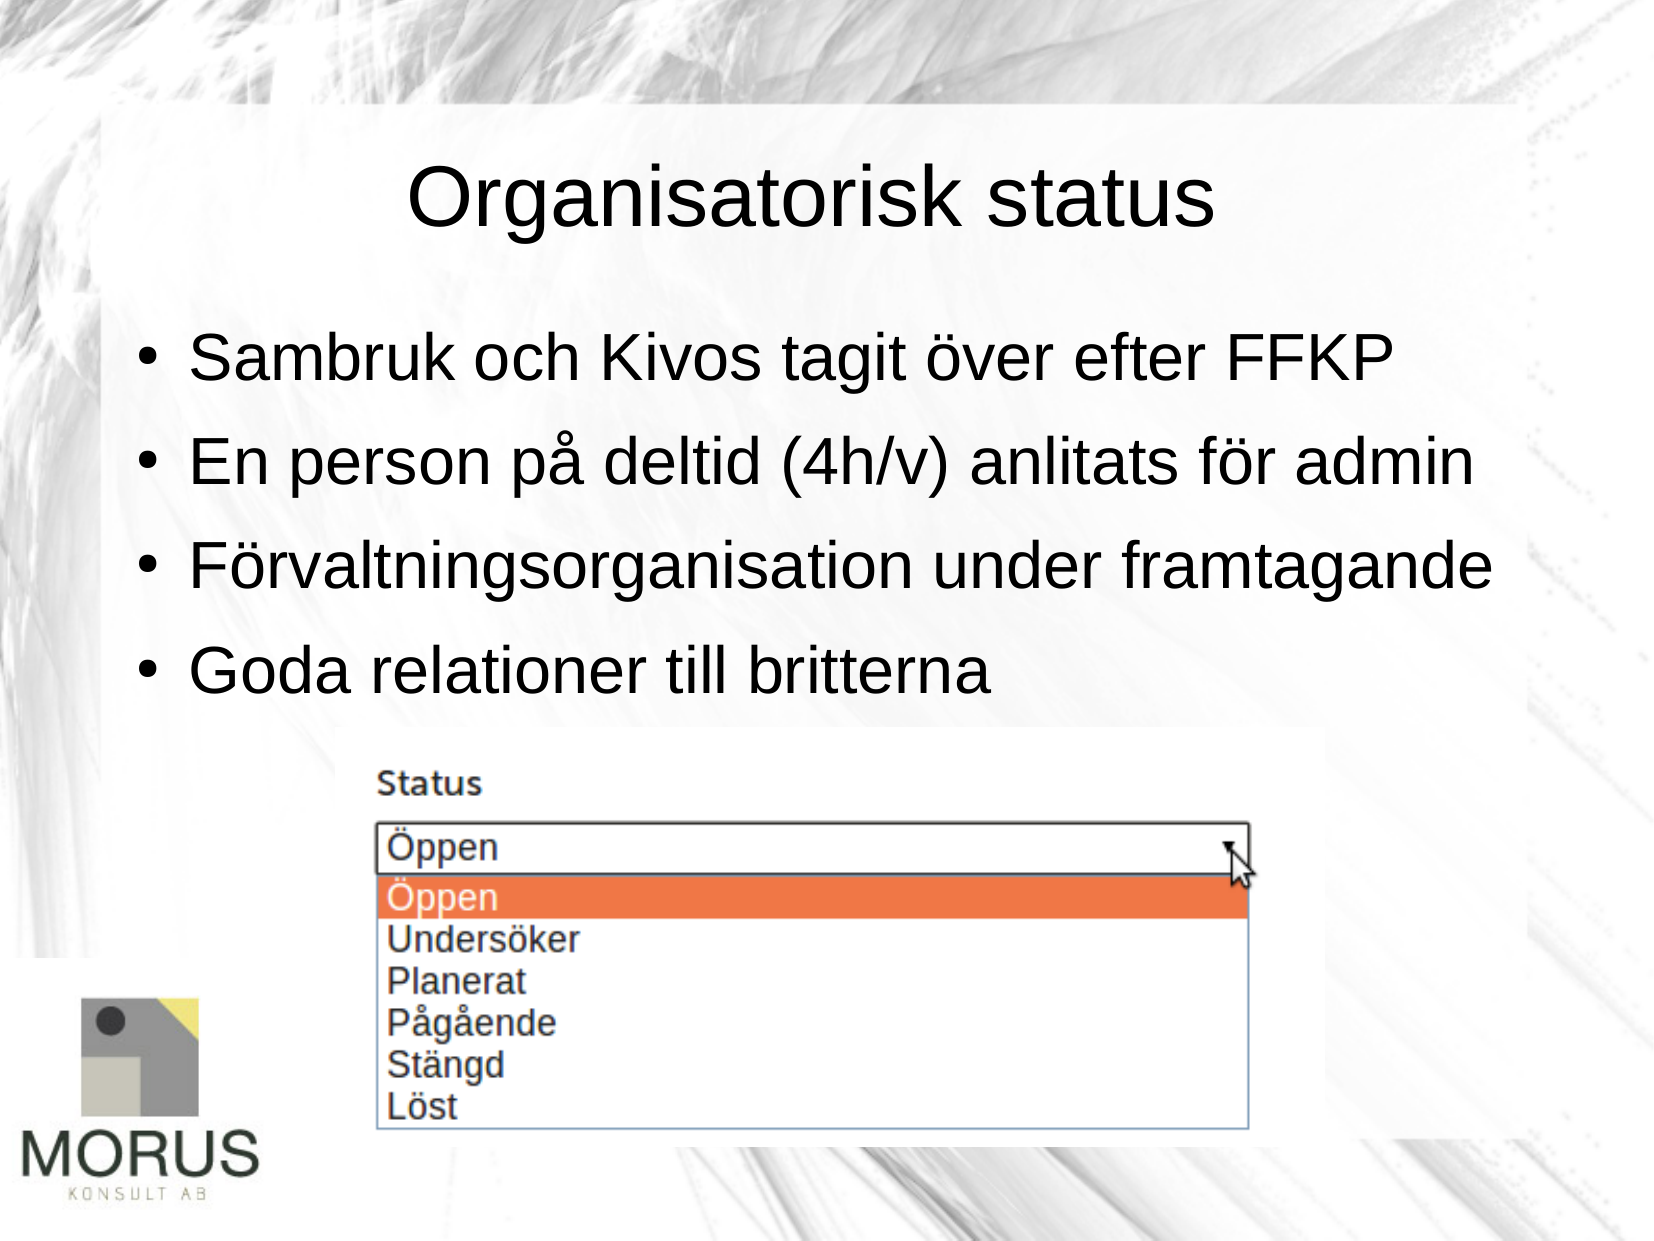

# Organisatorisk status
Sambruk och Kivos tagit över efter FFKP
En person på deltid (4h/v) anlitats för admin
Förvaltningsorganisation under framtagande
Goda relationer till britterna